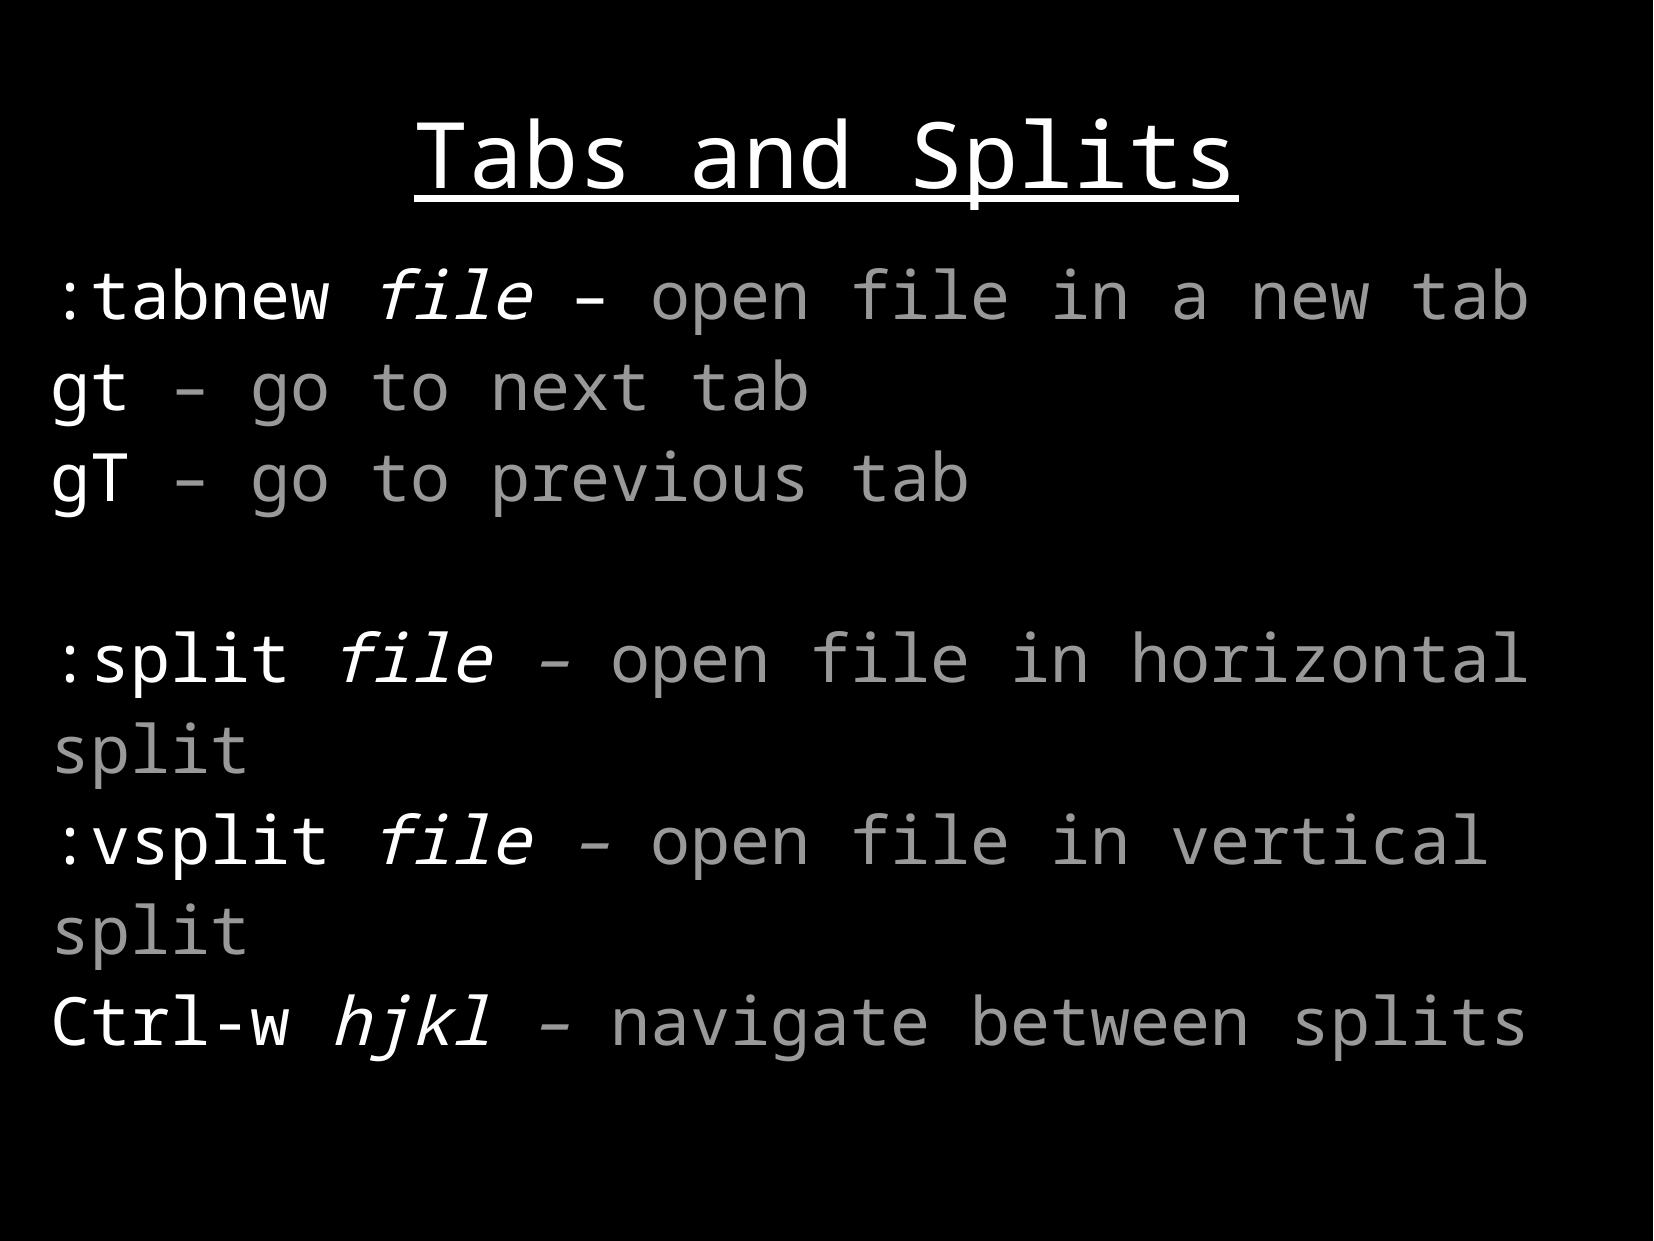

# Tabs and Splits
:tabnew file – open file in a new tab
gt – go to next tab
gT – go to previous tab
:split file – open file in horizontal split
:vsplit file – open file in vertical split
Ctrl-w hjkl – navigate between splits